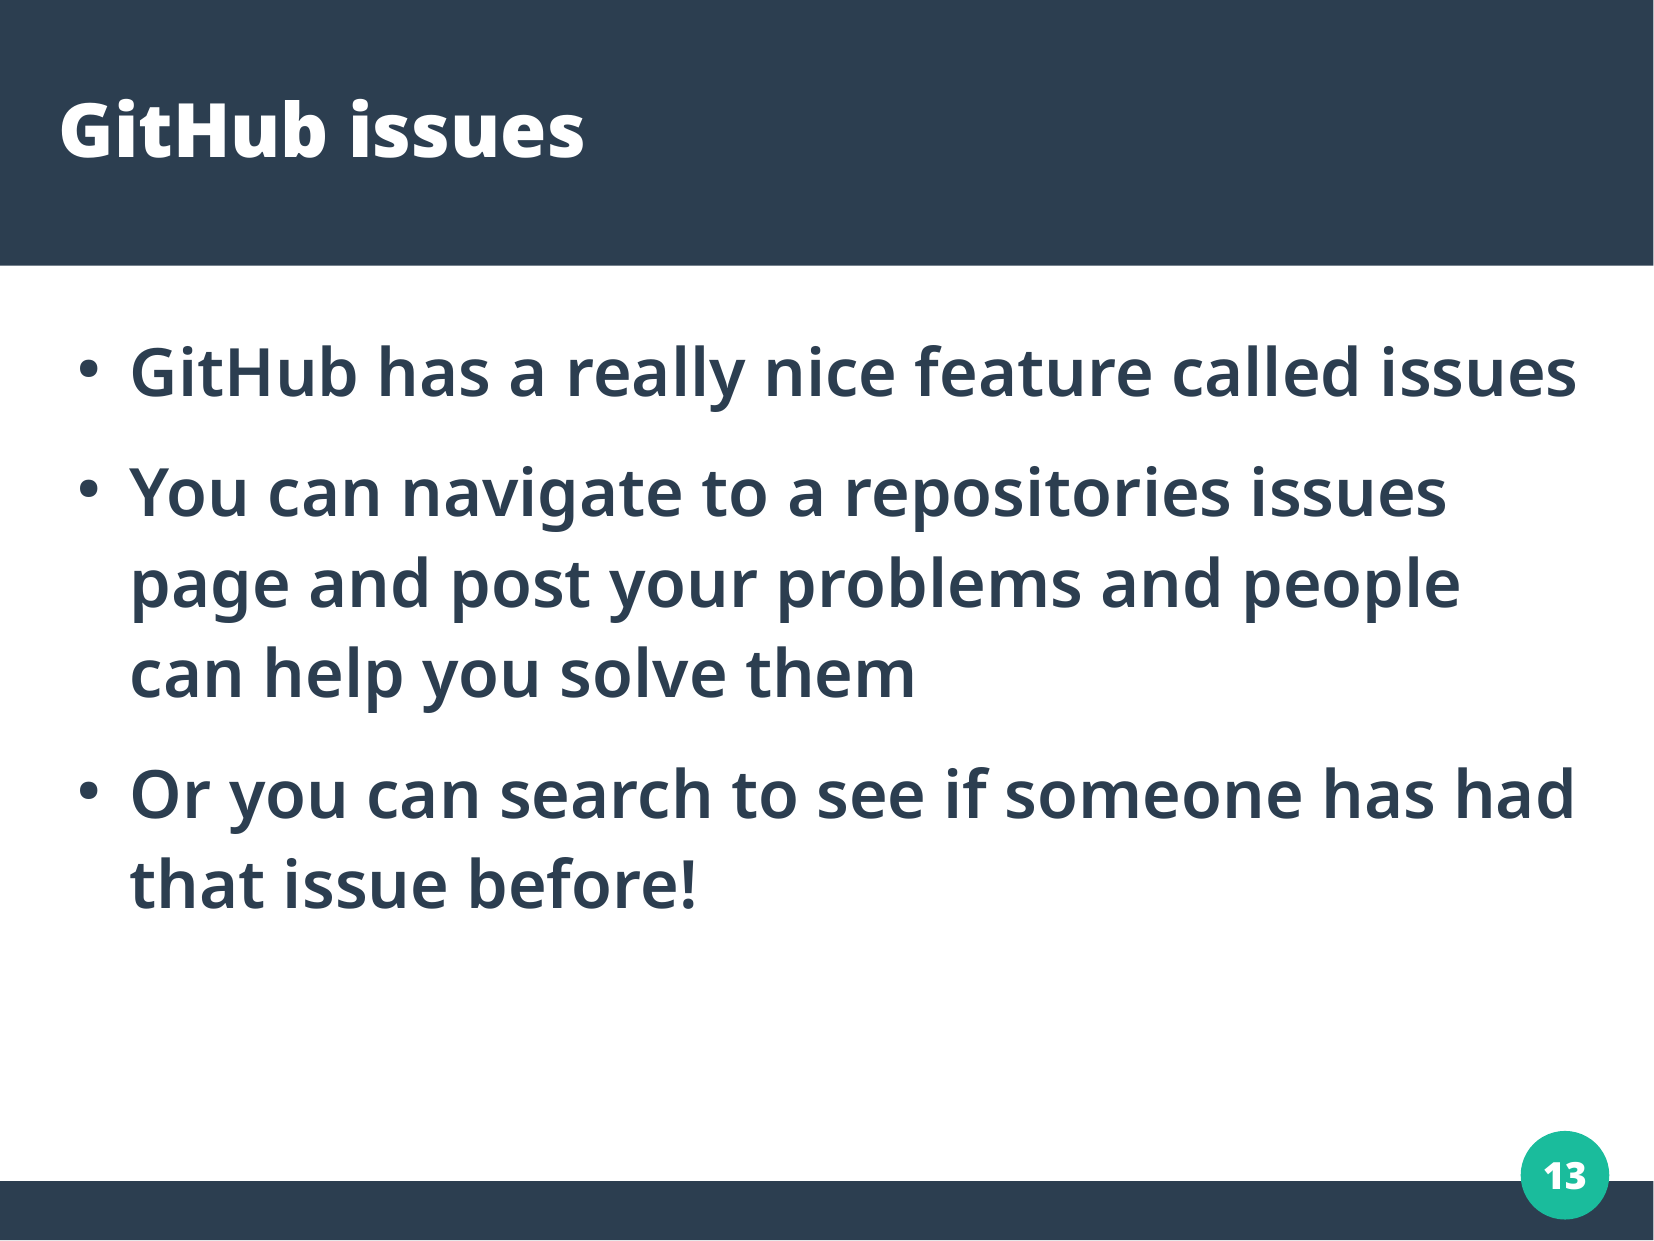

# GitHub issues
GitHub has a really nice feature called issues
You can navigate to a repositories issues page and post your problems and people can help you solve them
Or you can search to see if someone has had that issue before!
13